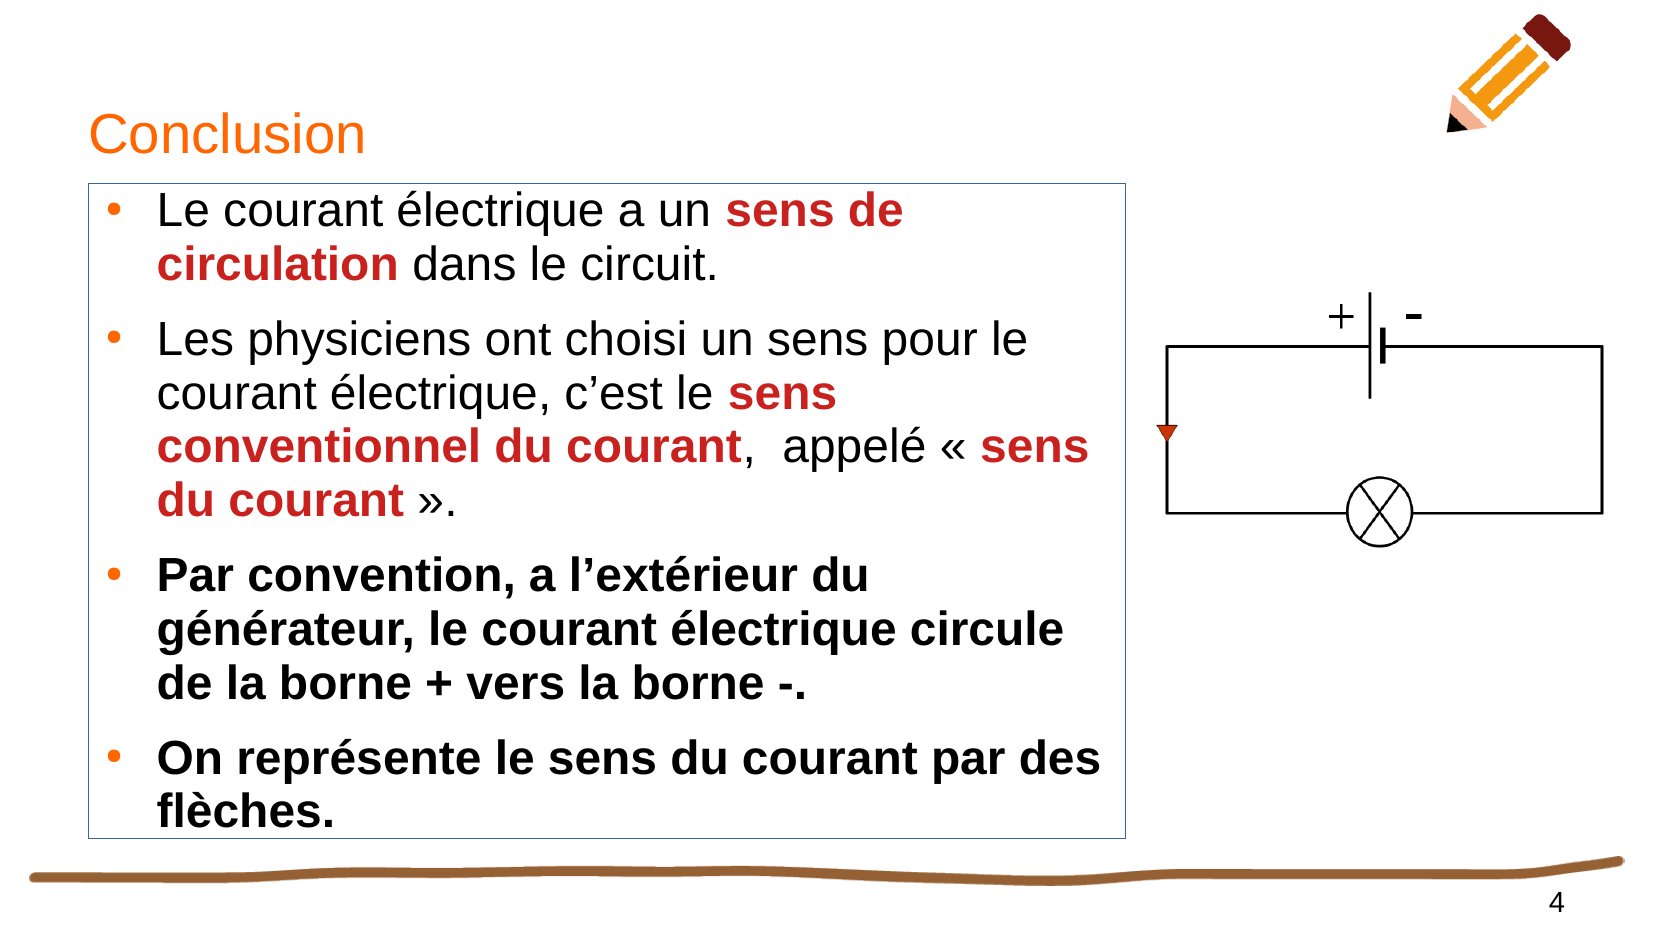

# Conclusion
Le courant électrique a un sens de circulation dans le circuit.
Les physiciens ont choisi un sens pour le courant électrique, c’est le sens conventionnel du courant, appelé « sens du courant ».
Par convention, a l’extérieur du générateur, le courant électrique circule de la borne + vers la borne -.
On représente le sens du courant par des flèches.
4